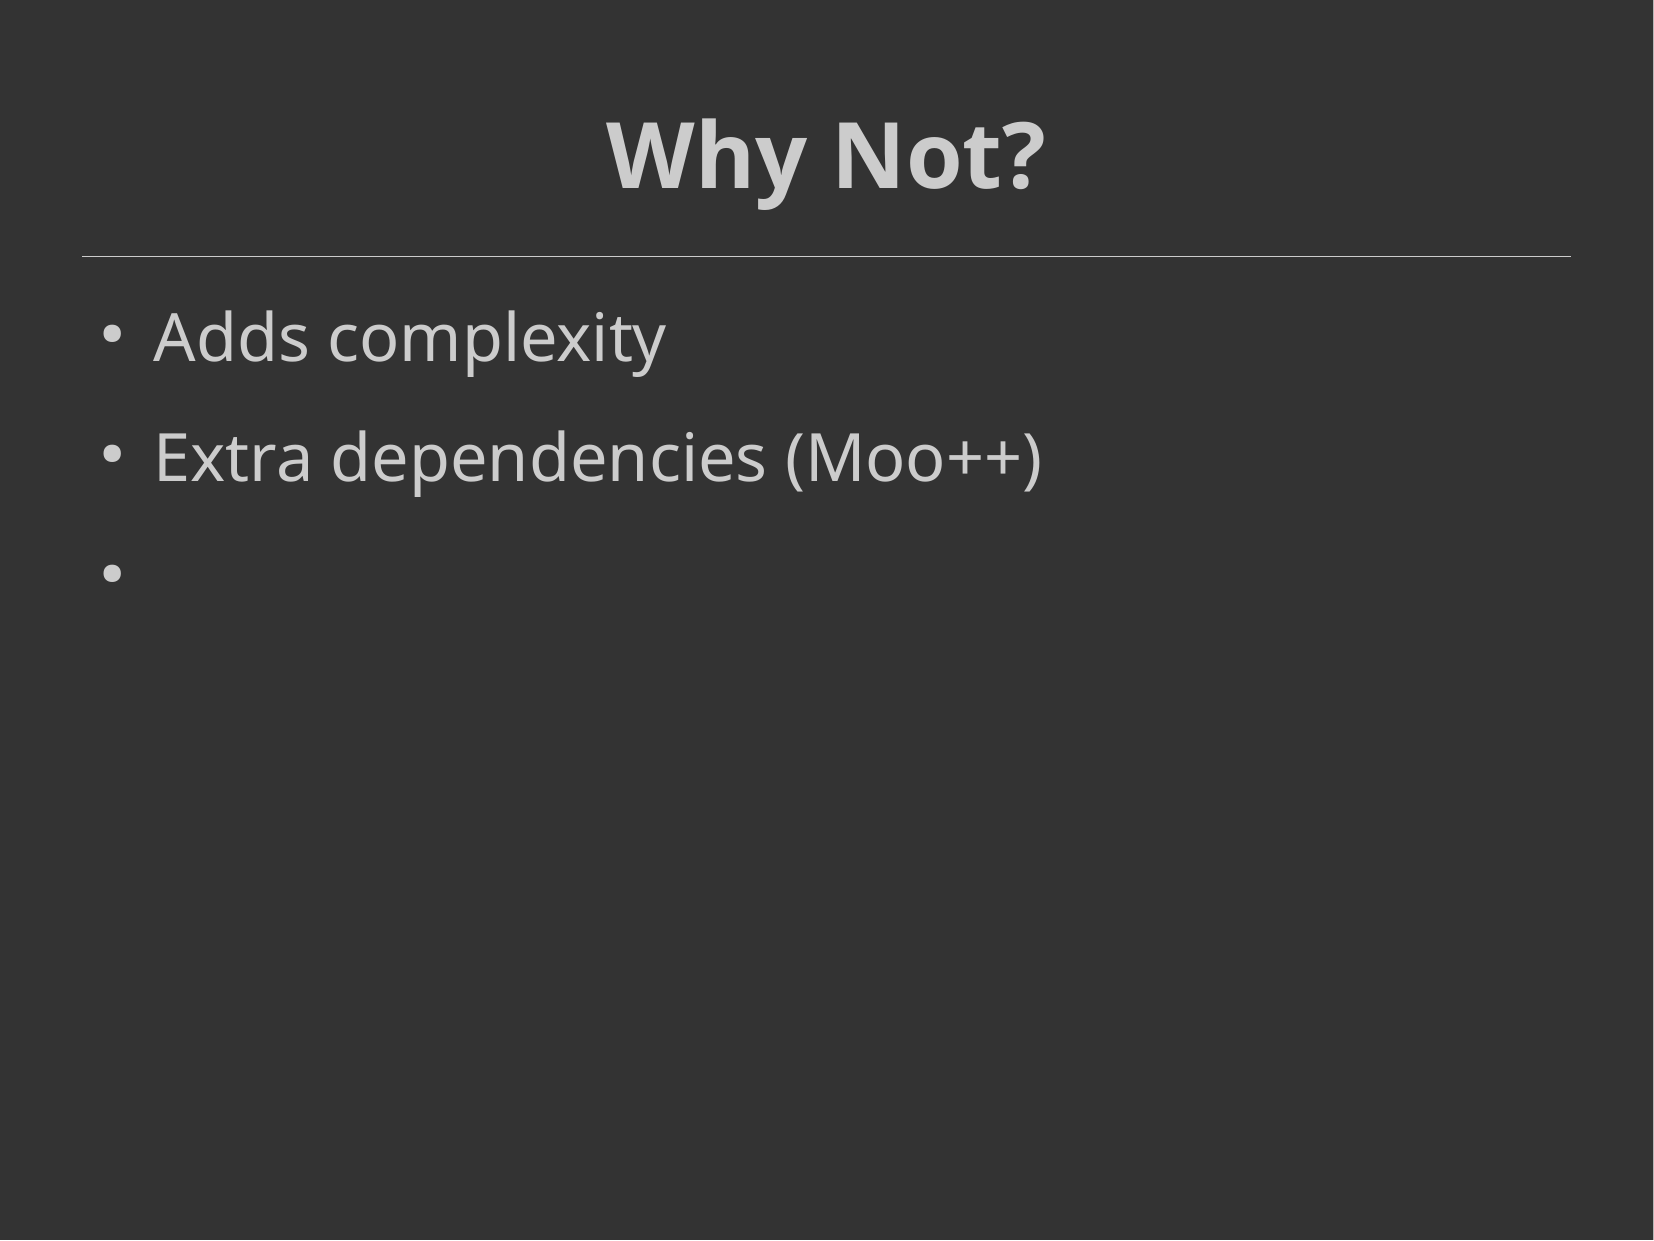

# Why Not?
Adds complexity
Extra dependencies (Moo++)